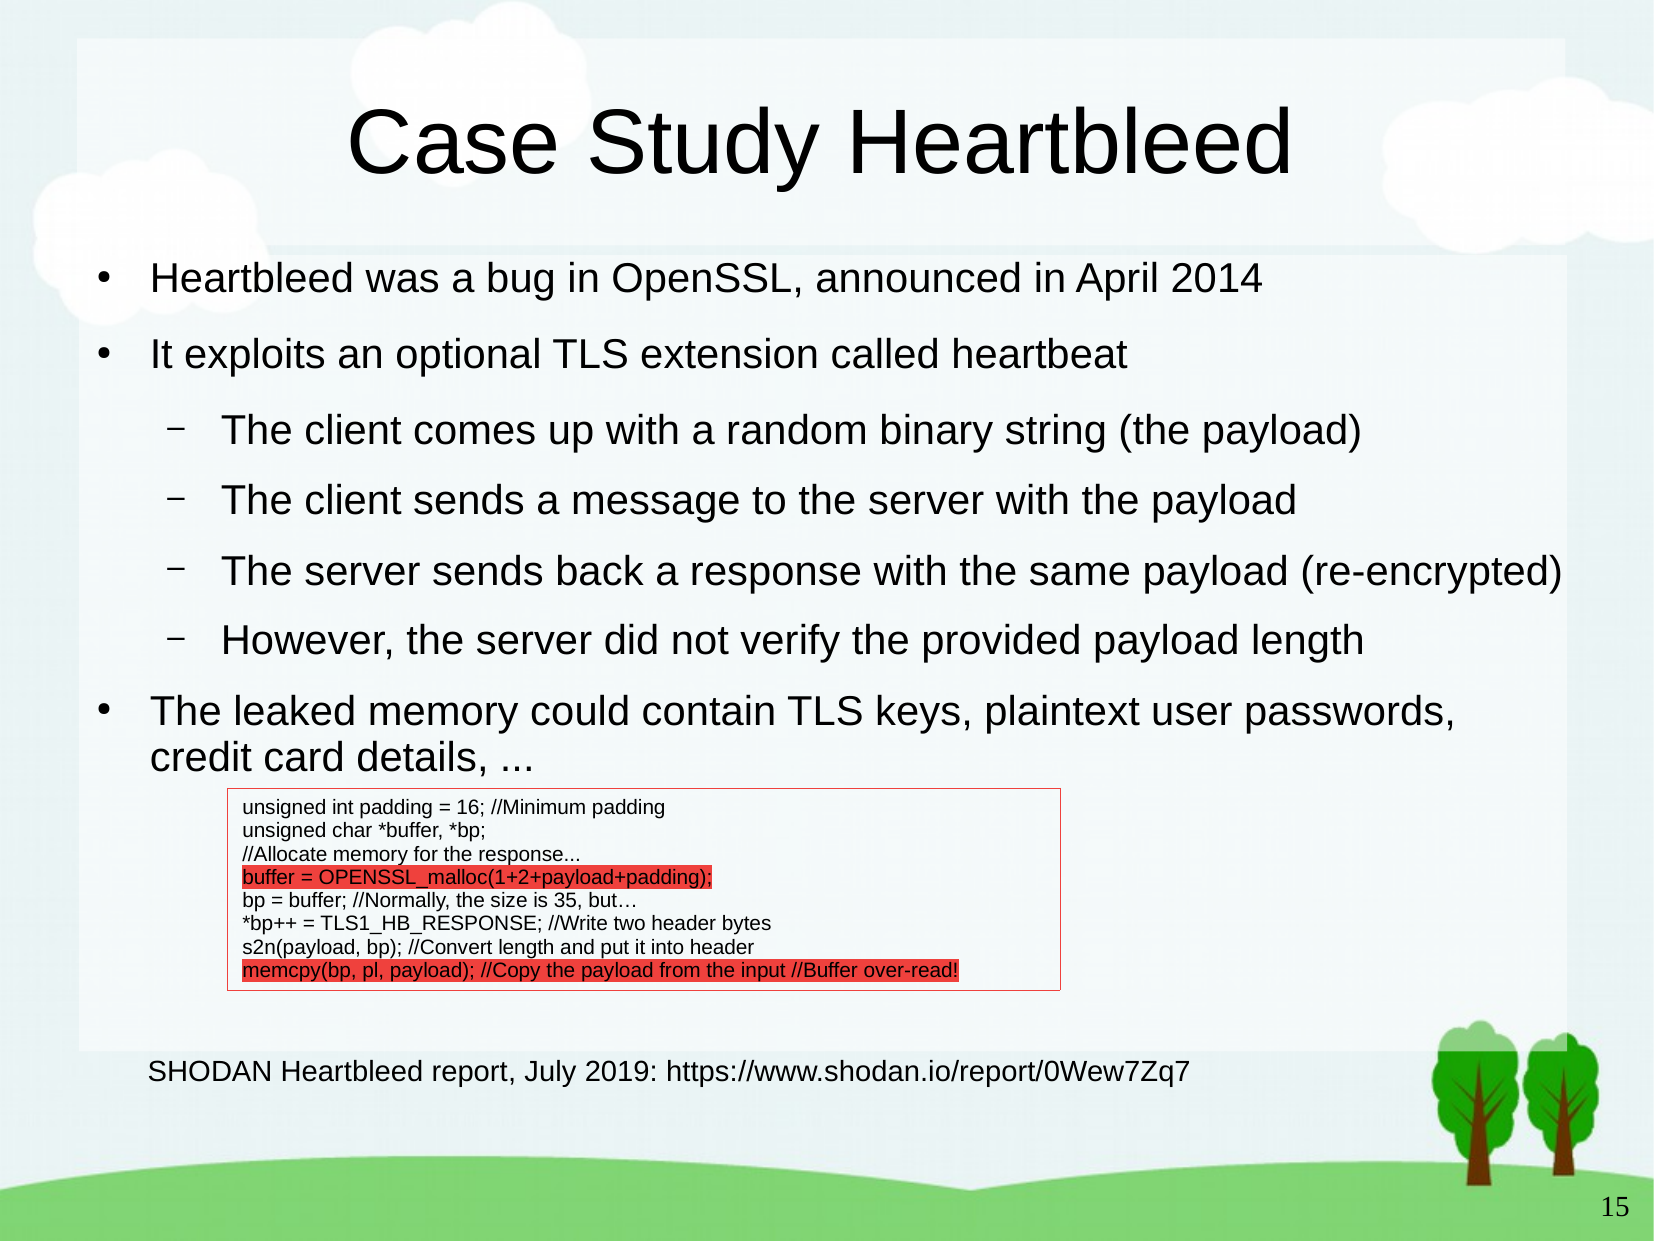

# Case Study Heartbleed
Heartbleed was a bug in OpenSSL, announced in April 2014
It exploits an optional TLS extension called heartbeat
The client comes up with a random binary string (the payload)
The client sends a message to the server with the payload
The server sends back a response with the same payload (re-encrypted)
However, the server did not verify the provided payload length
The leaked memory could contain TLS keys, plaintext user passwords, credit card details, ...
| unsigned int padding = 16; //Minimum padding unsigned char \*buffer, \*bp; //Allocate memory for the response... buffer = OPENSSL\_malloc(1+2+payload+padding); bp = buffer; //Normally, the size is 35, but… \*bp++ = TLS1\_HB\_RESPONSE; //Write two header bytes s2n(payload, bp); //Convert length and put it into header memcpy(bp, pl, payload); //Copy the payload from the input //Buffer over-read! |
| --- |
SHODAN Heartbleed report, July 2019: https://www.shodan.io/report/0Wew7Zq7
15